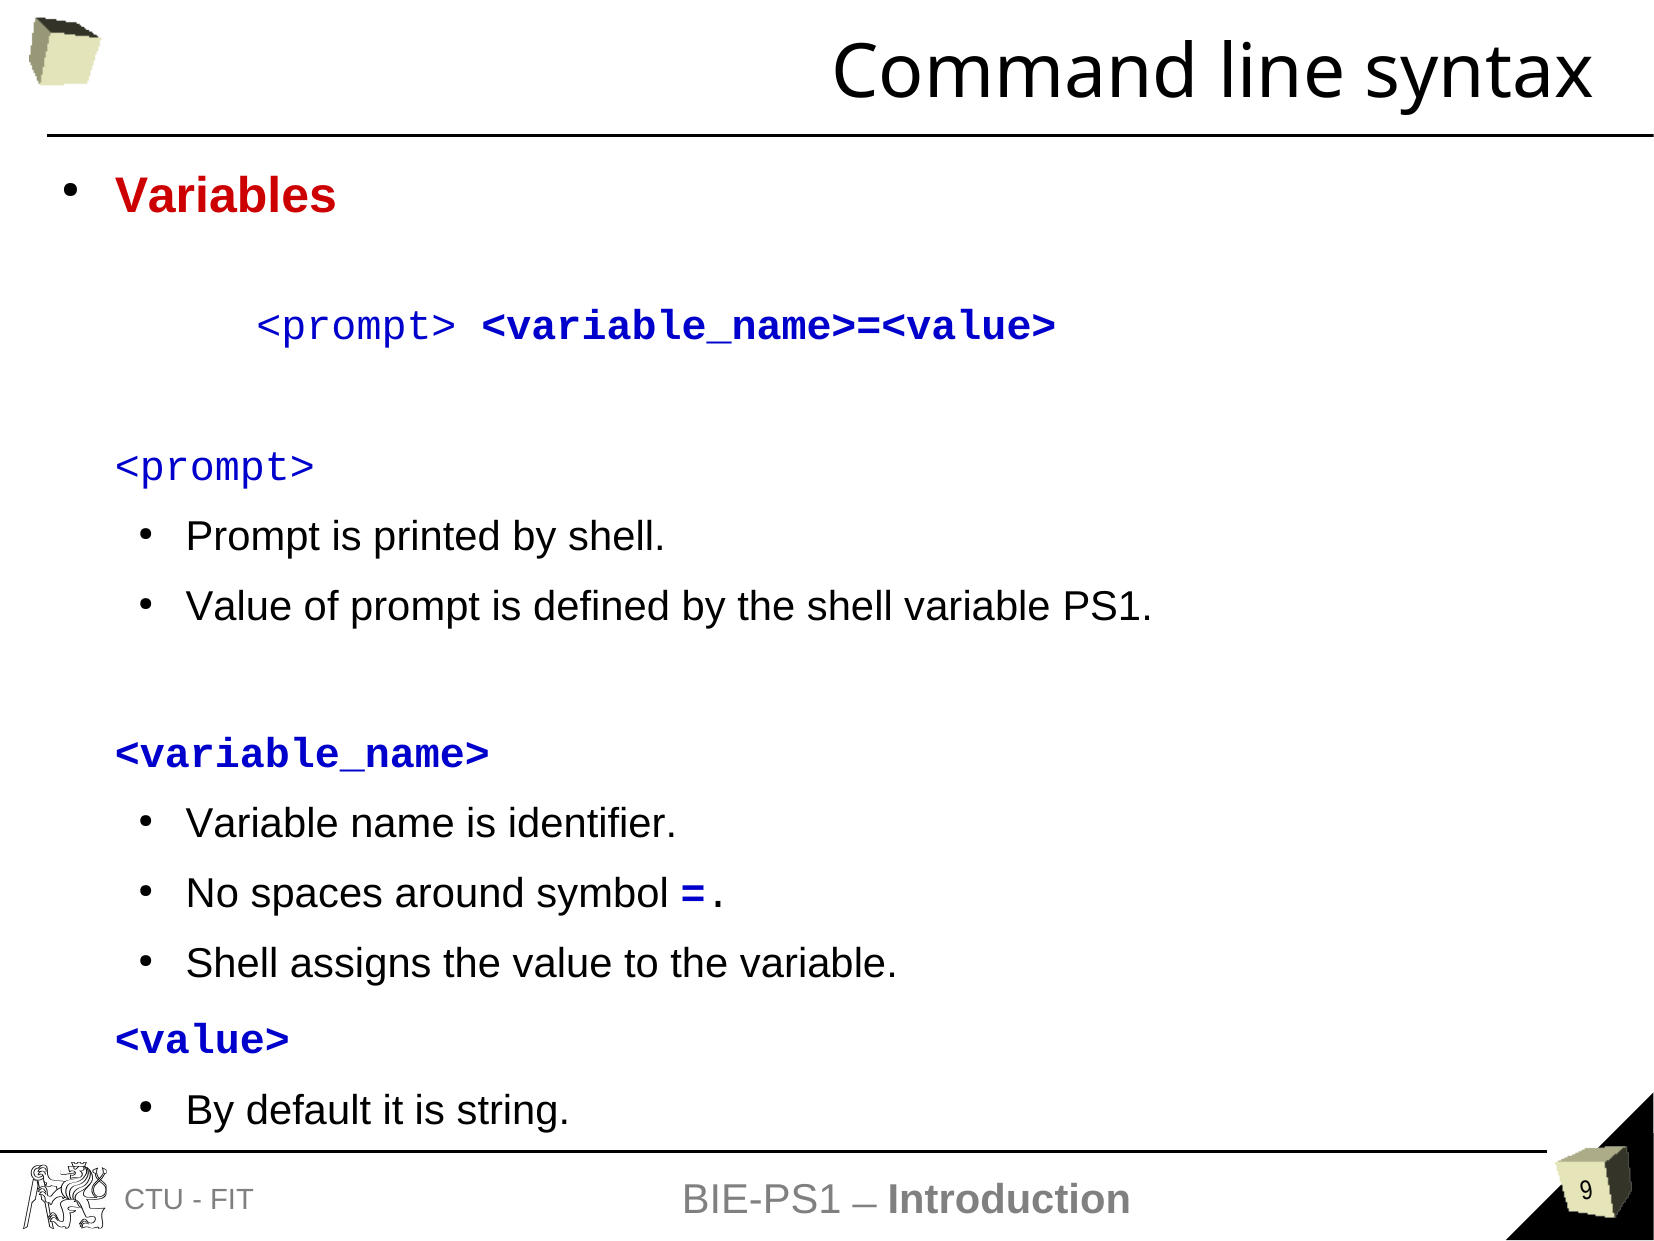

# Command line syntax
Variables
<prompt> <variable_name>=<value>
<prompt>
Prompt is printed by shell.
Value of prompt is defined by the shell variable PS1.
<variable_name>
Variable name is identifier.
No spaces around symbol =.
Shell assigns the value to the variable.
<value>
By default it is string.